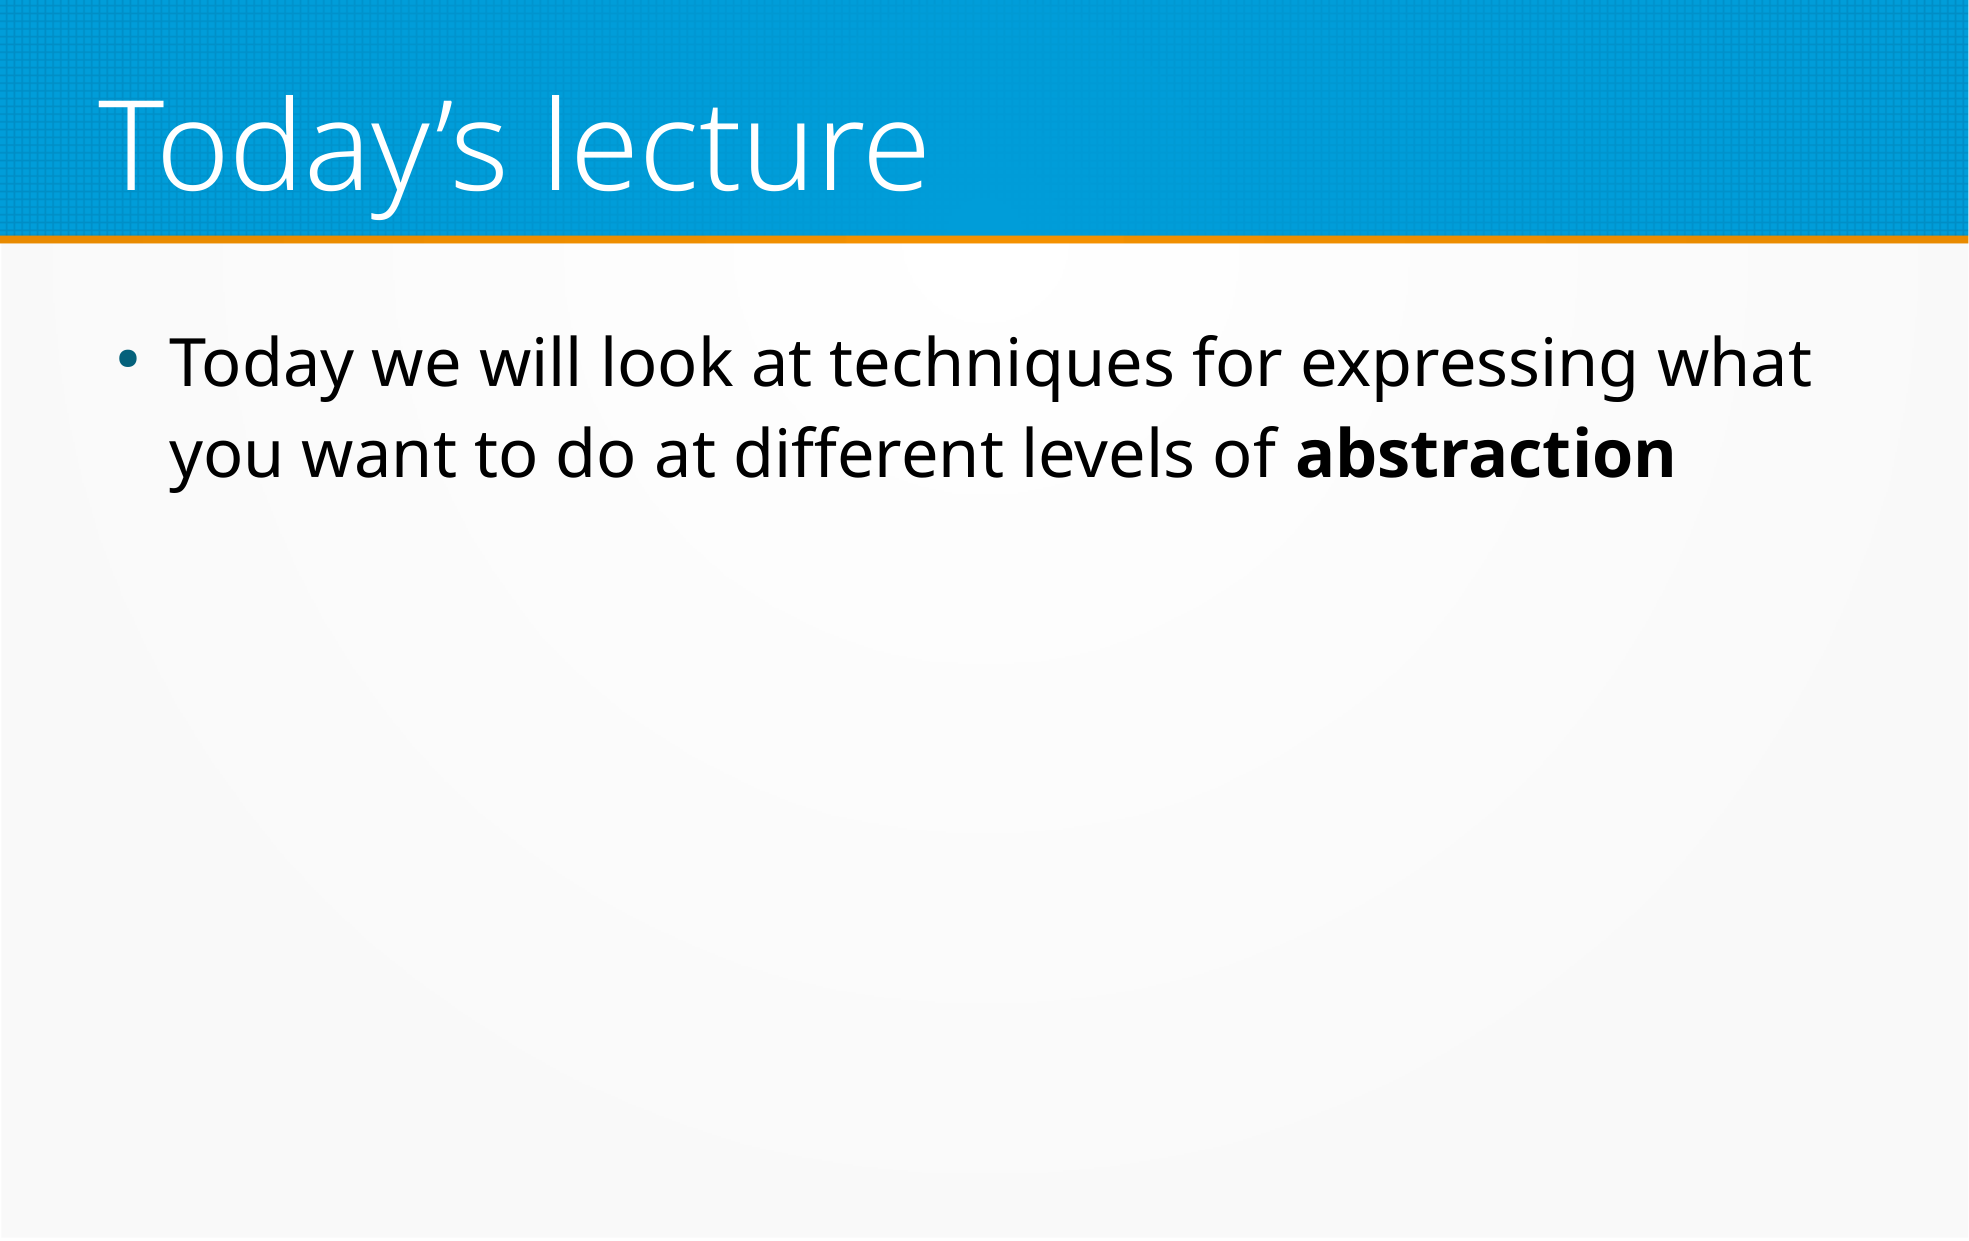

# Today’s lecture
Today we will look at techniques for expressing what you want to do at different levels of abstraction